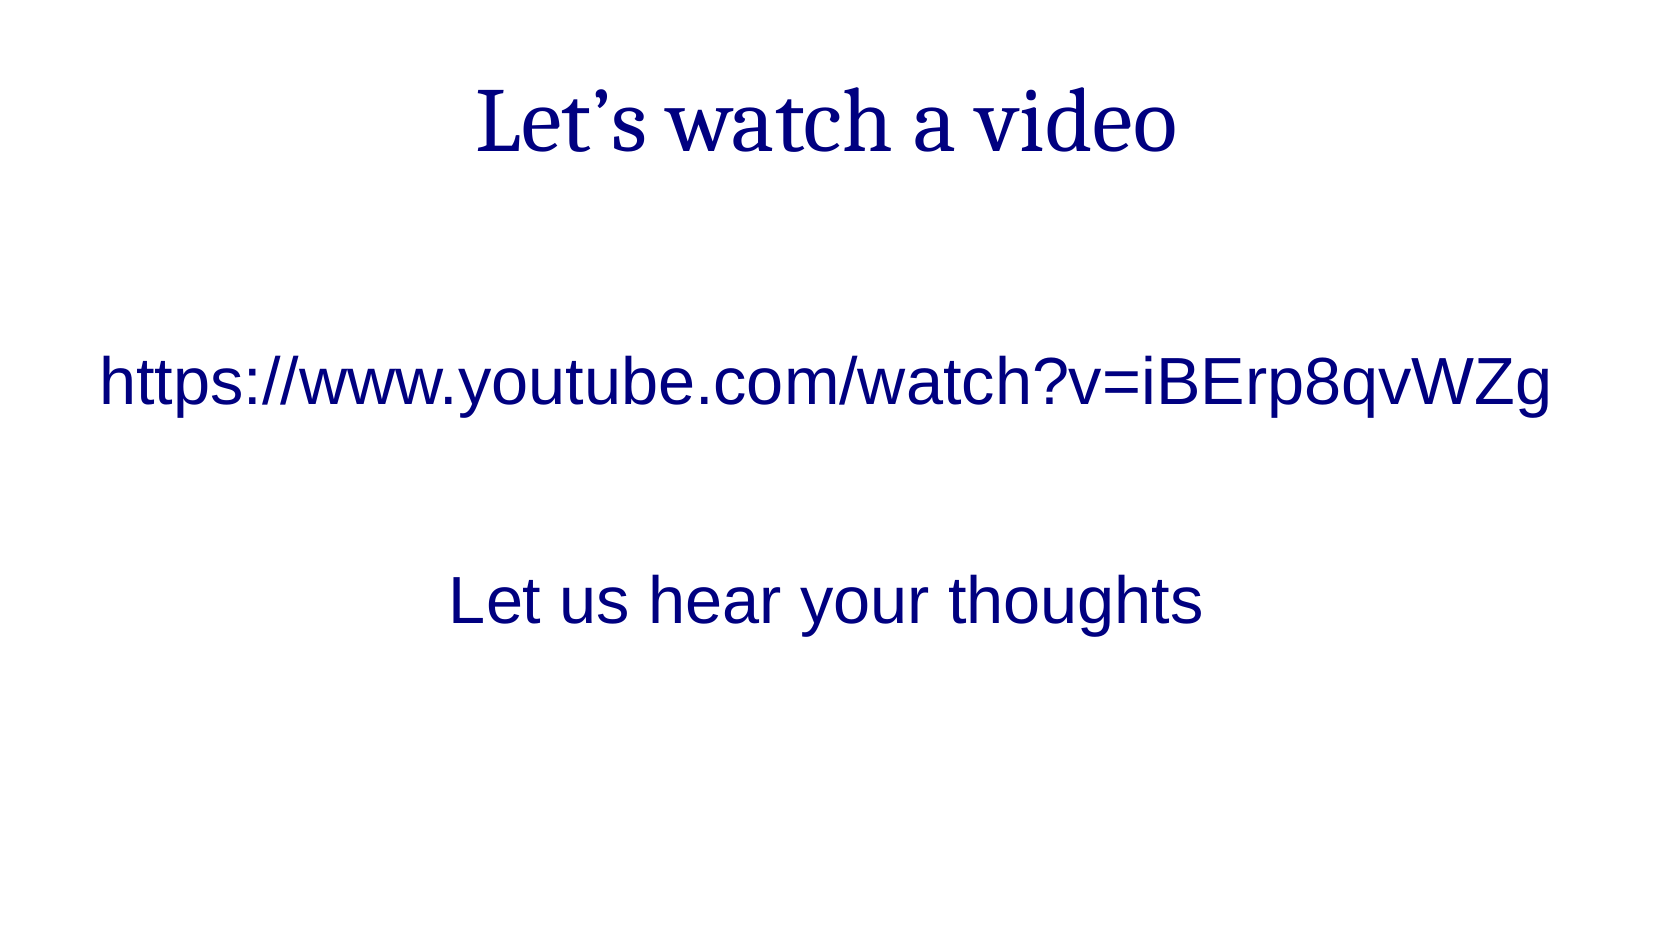

# Let’s watch a video
https://www.youtube.com/watch?v=iBErp8qvWZg
Let us hear your thoughts